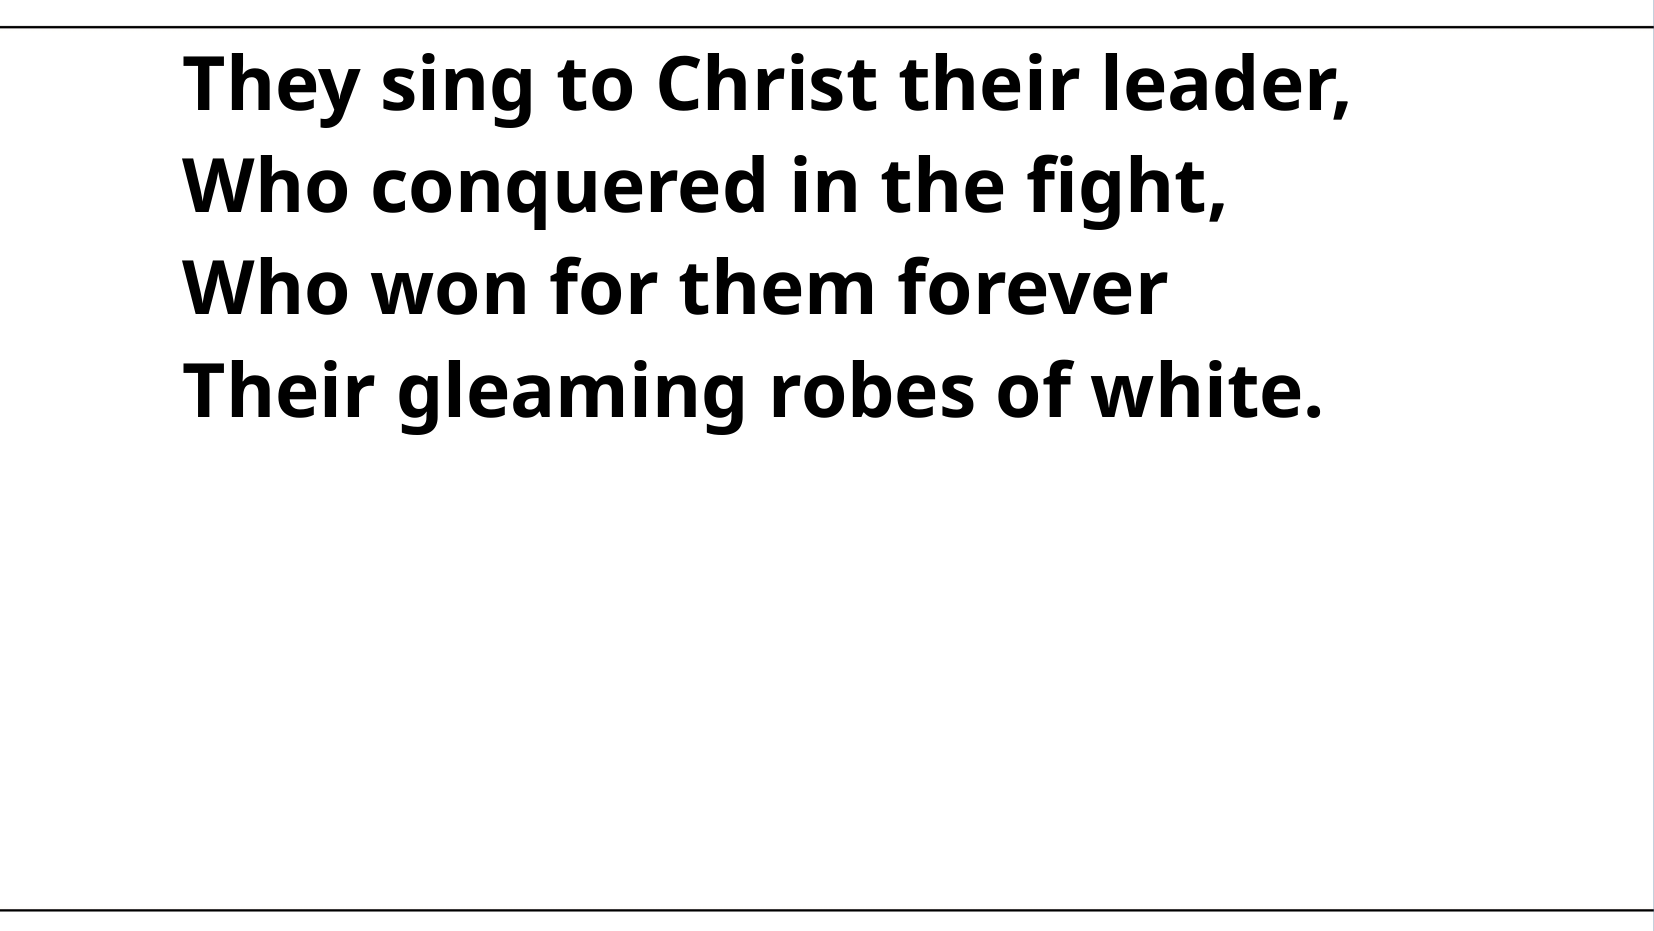

# They sing to Christ their leader, Who conquered in the fight, Who won for them forever Their gleaming robes of white.